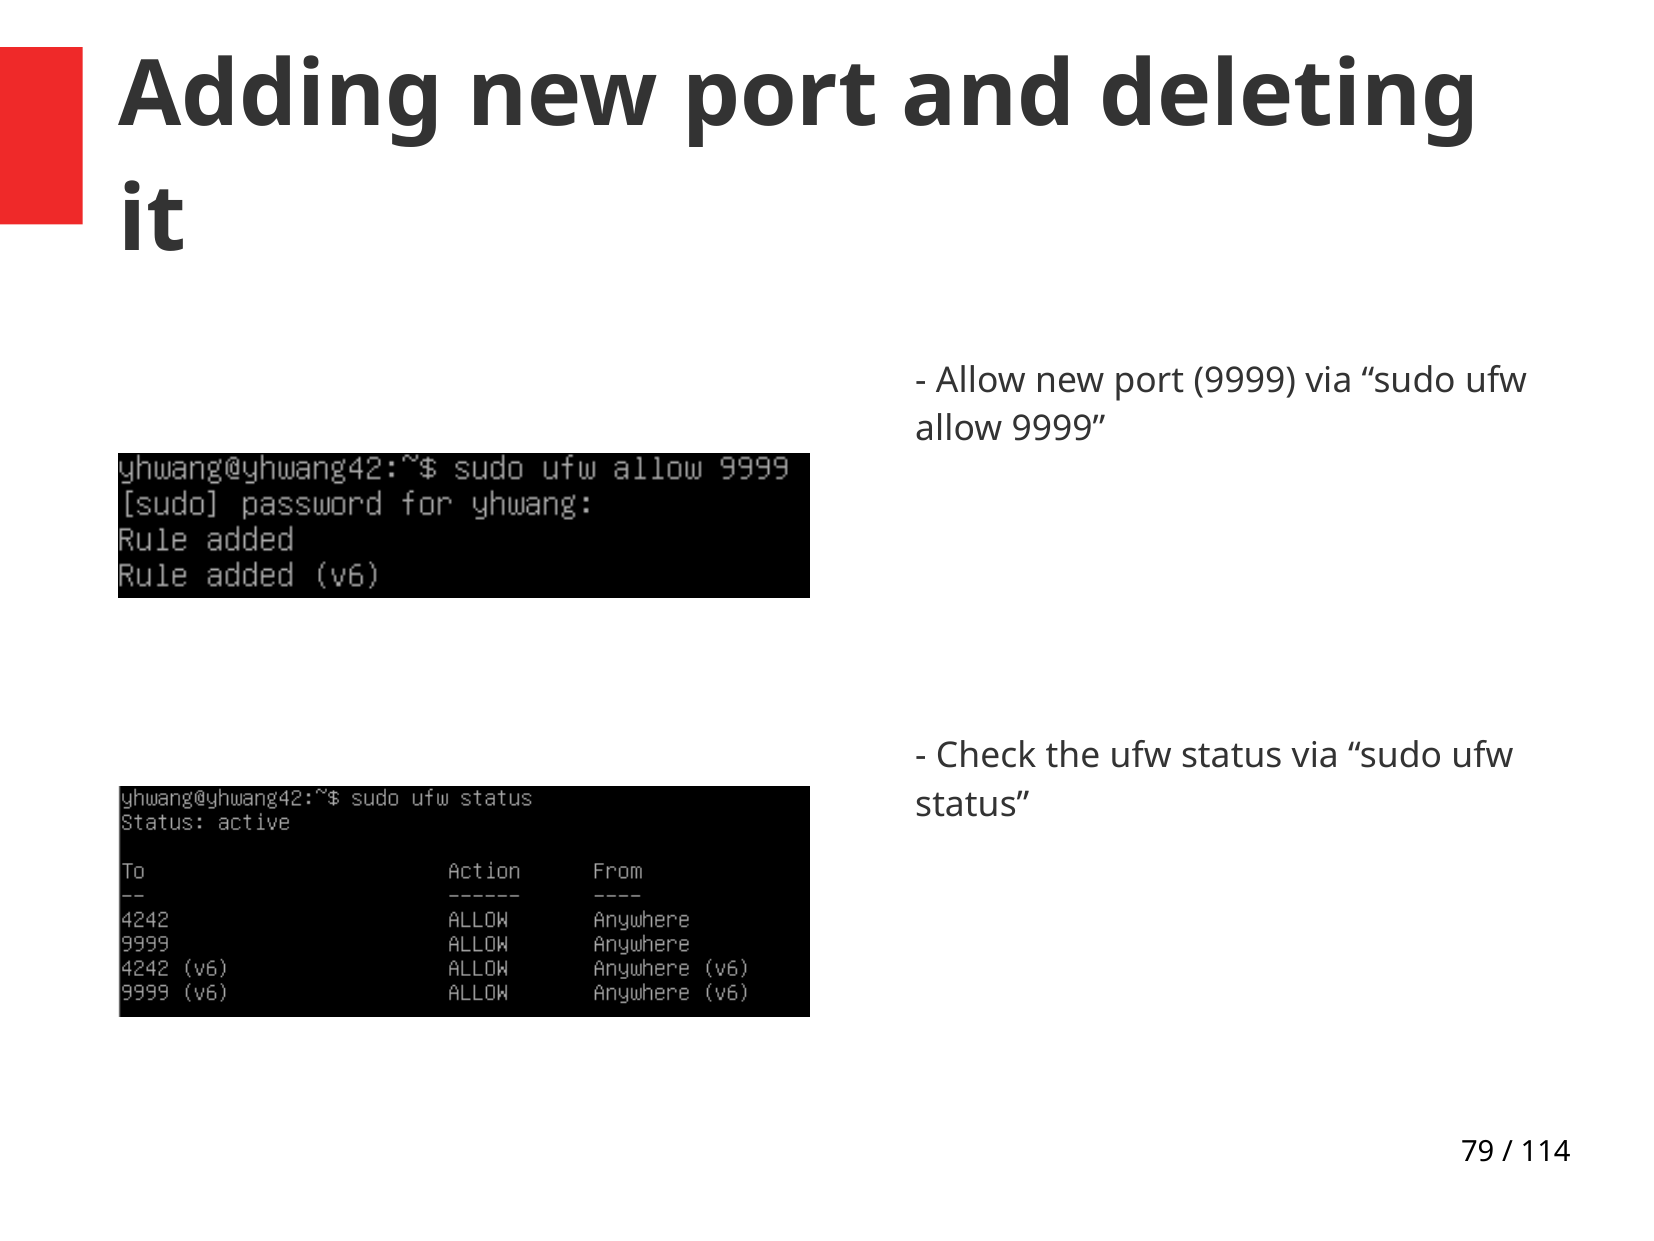

# Adding new port and deleting it
- Allow new port (9999) via “sudo ufw allow 9999”
- Check the ufw status via “sudo ufw status”
79